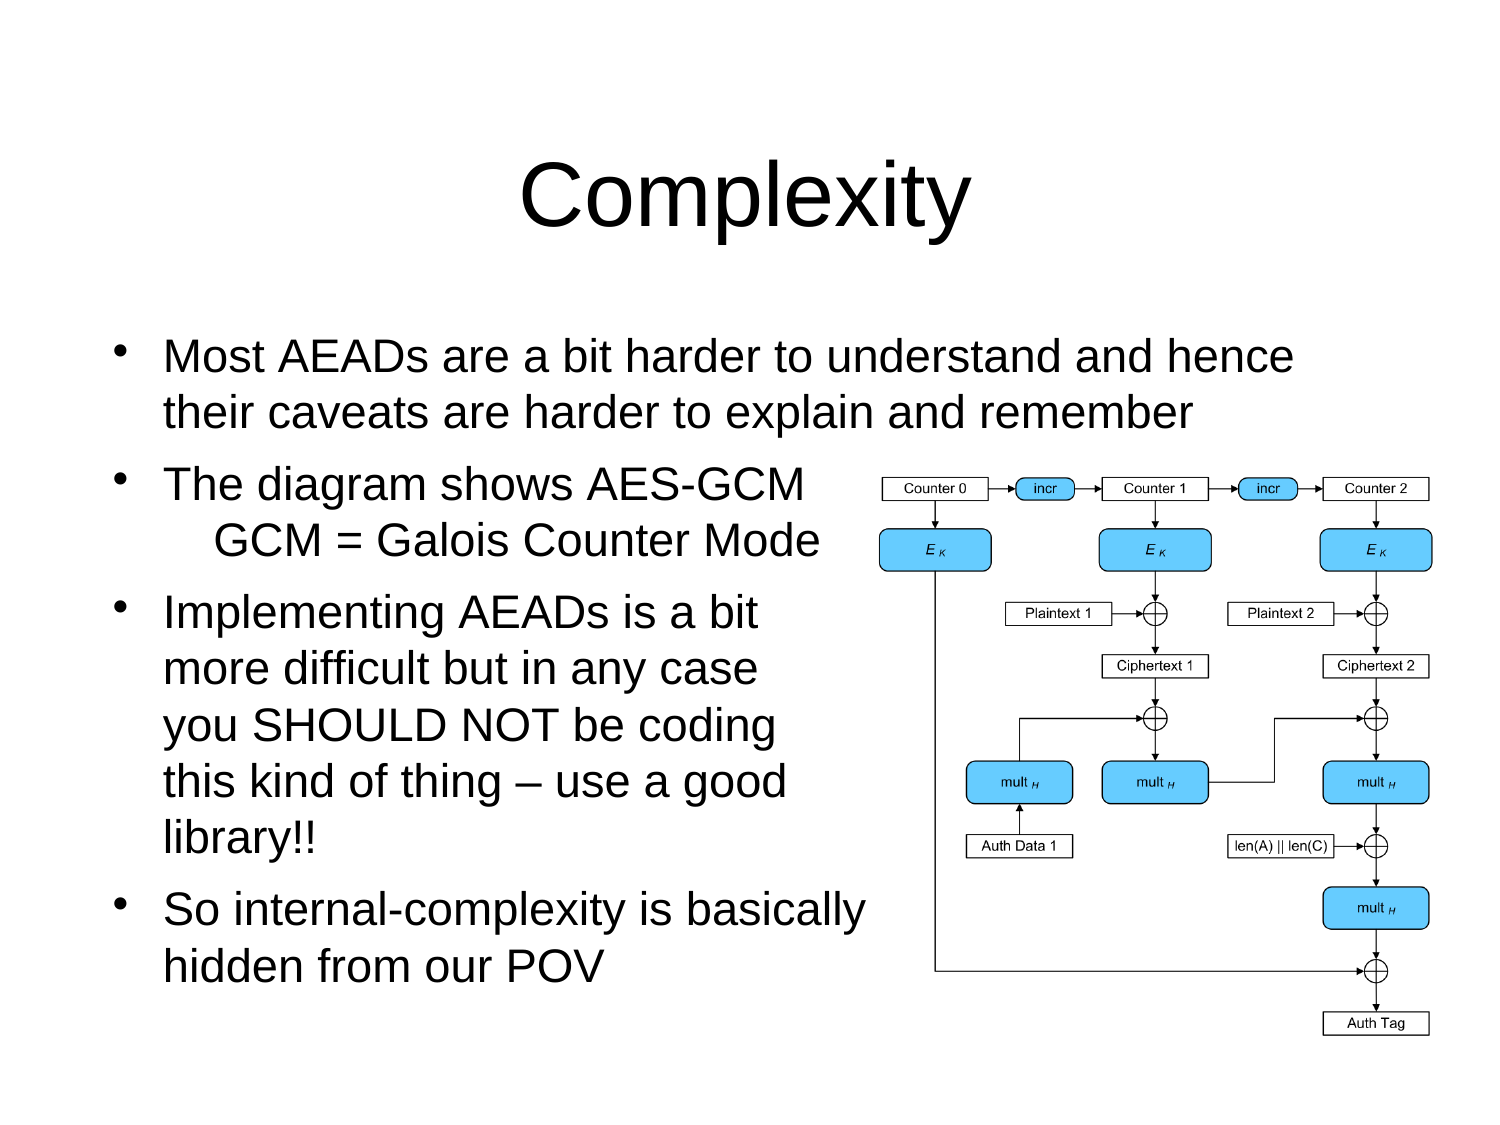

# Complexity
Most AEADs are a bit harder to understand and hence their caveats are harder to explain and remember
The diagram shows AES-GCM
	GCM = Galois Counter Mode
Implementing AEADs is a bit
more difficult but in any case
you SHOULD NOT be coding
this kind of thing – use a good
library!!
So internal-complexity is basically
hidden from our POV